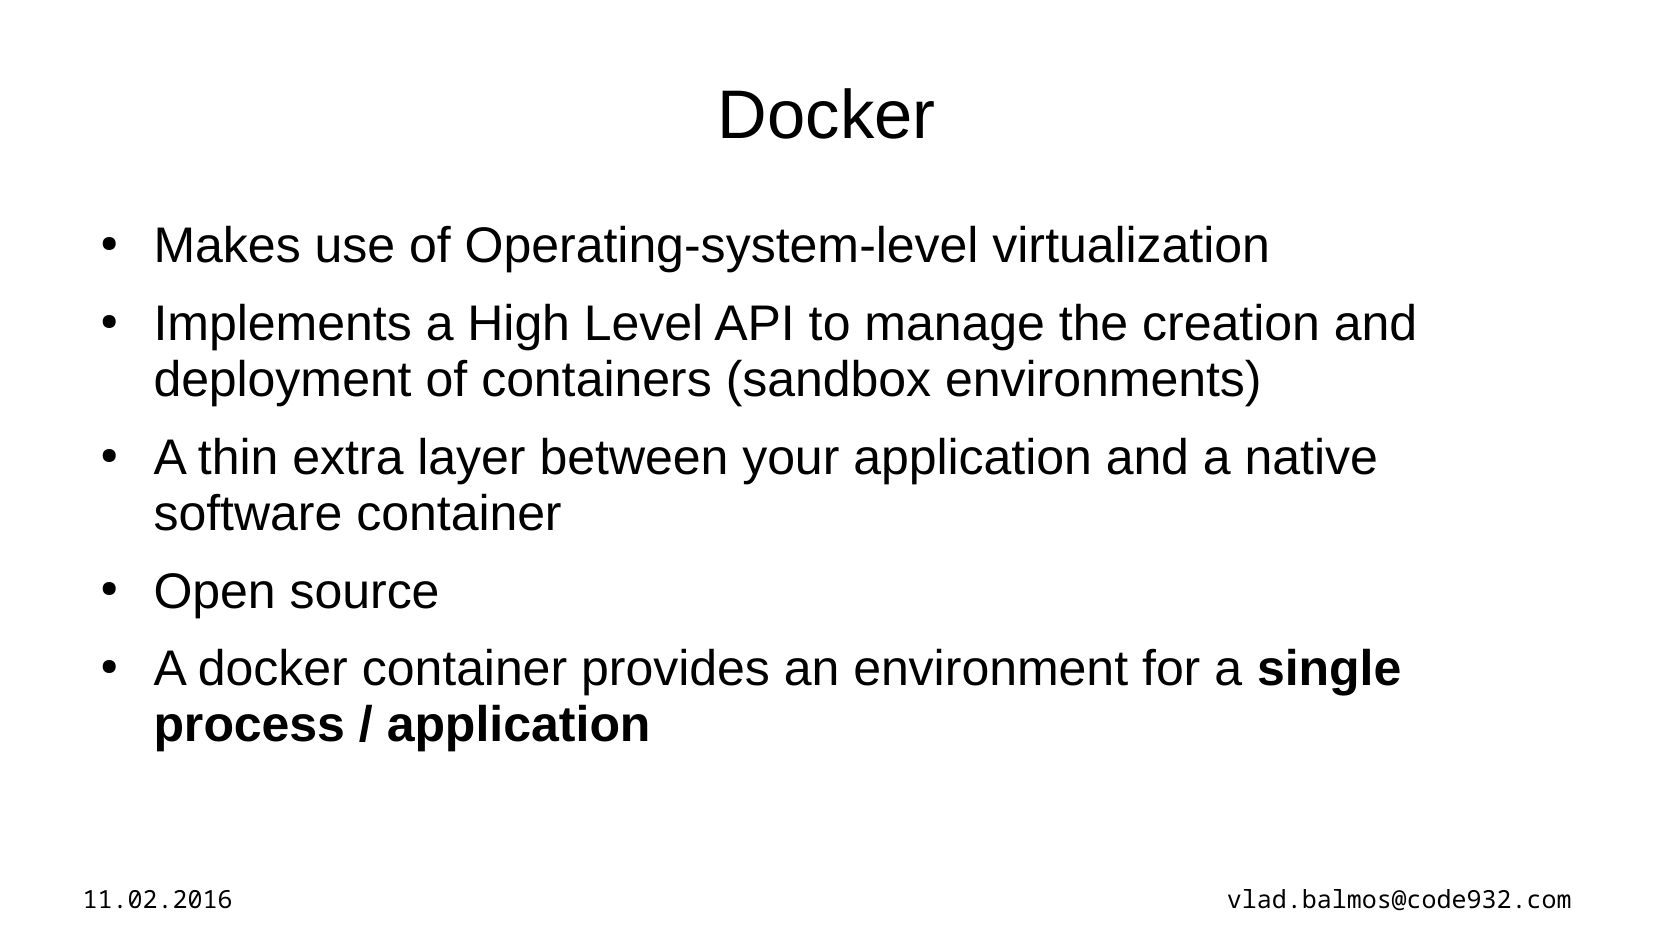

# Docker
Makes use of Operating-system-level virtualization
Implements a High Level API to manage the creation and deployment of containers (sandbox environments)
A thin extra layer between your application and a native software container
Open source
A docker container provides an environment for a single process / application
11.02.2016
vlad.balmos@code932.com